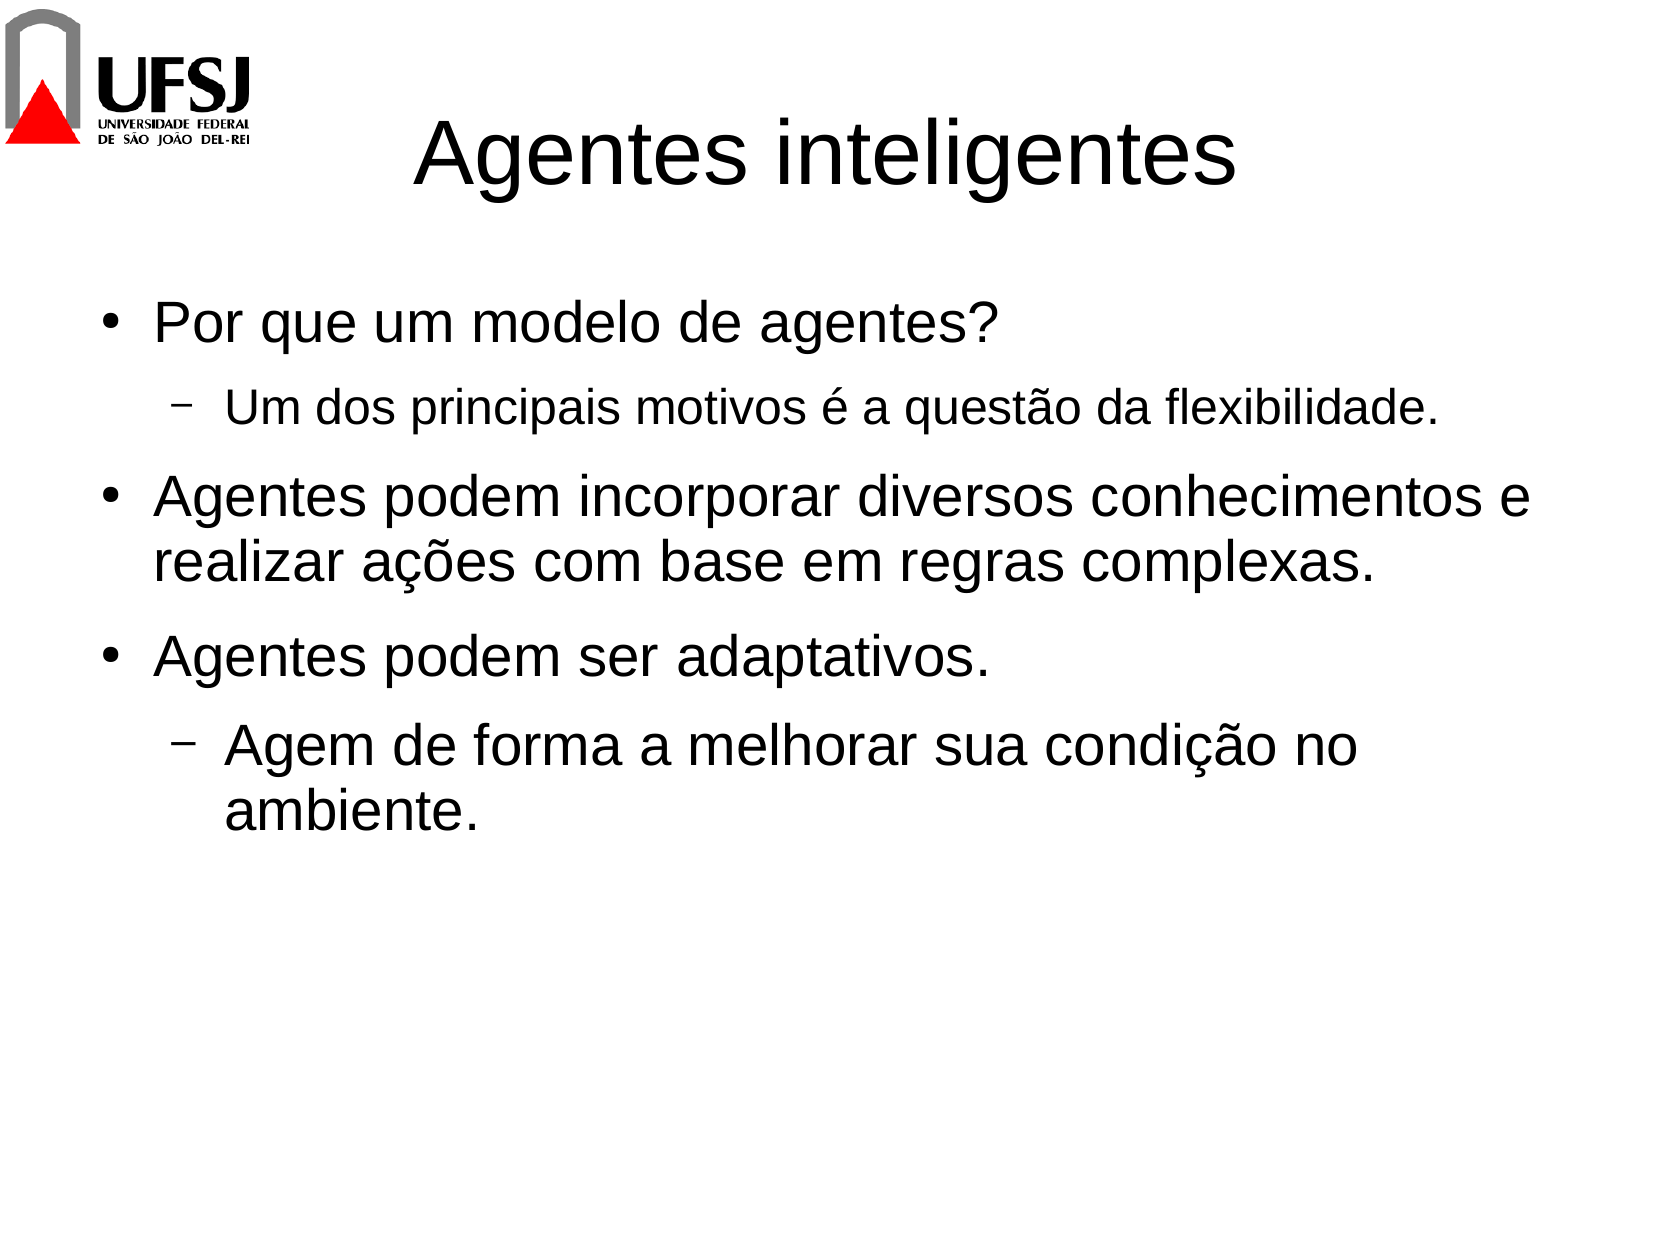

# Agentes inteligentes
Por que um modelo de agentes?
Um dos principais motivos é a questão da flexibilidade.
Agentes podem incorporar diversos conhecimentos e realizar ações com base em regras complexas.
Agentes podem ser adaptativos.
Agem de forma a melhorar sua condição no ambiente.